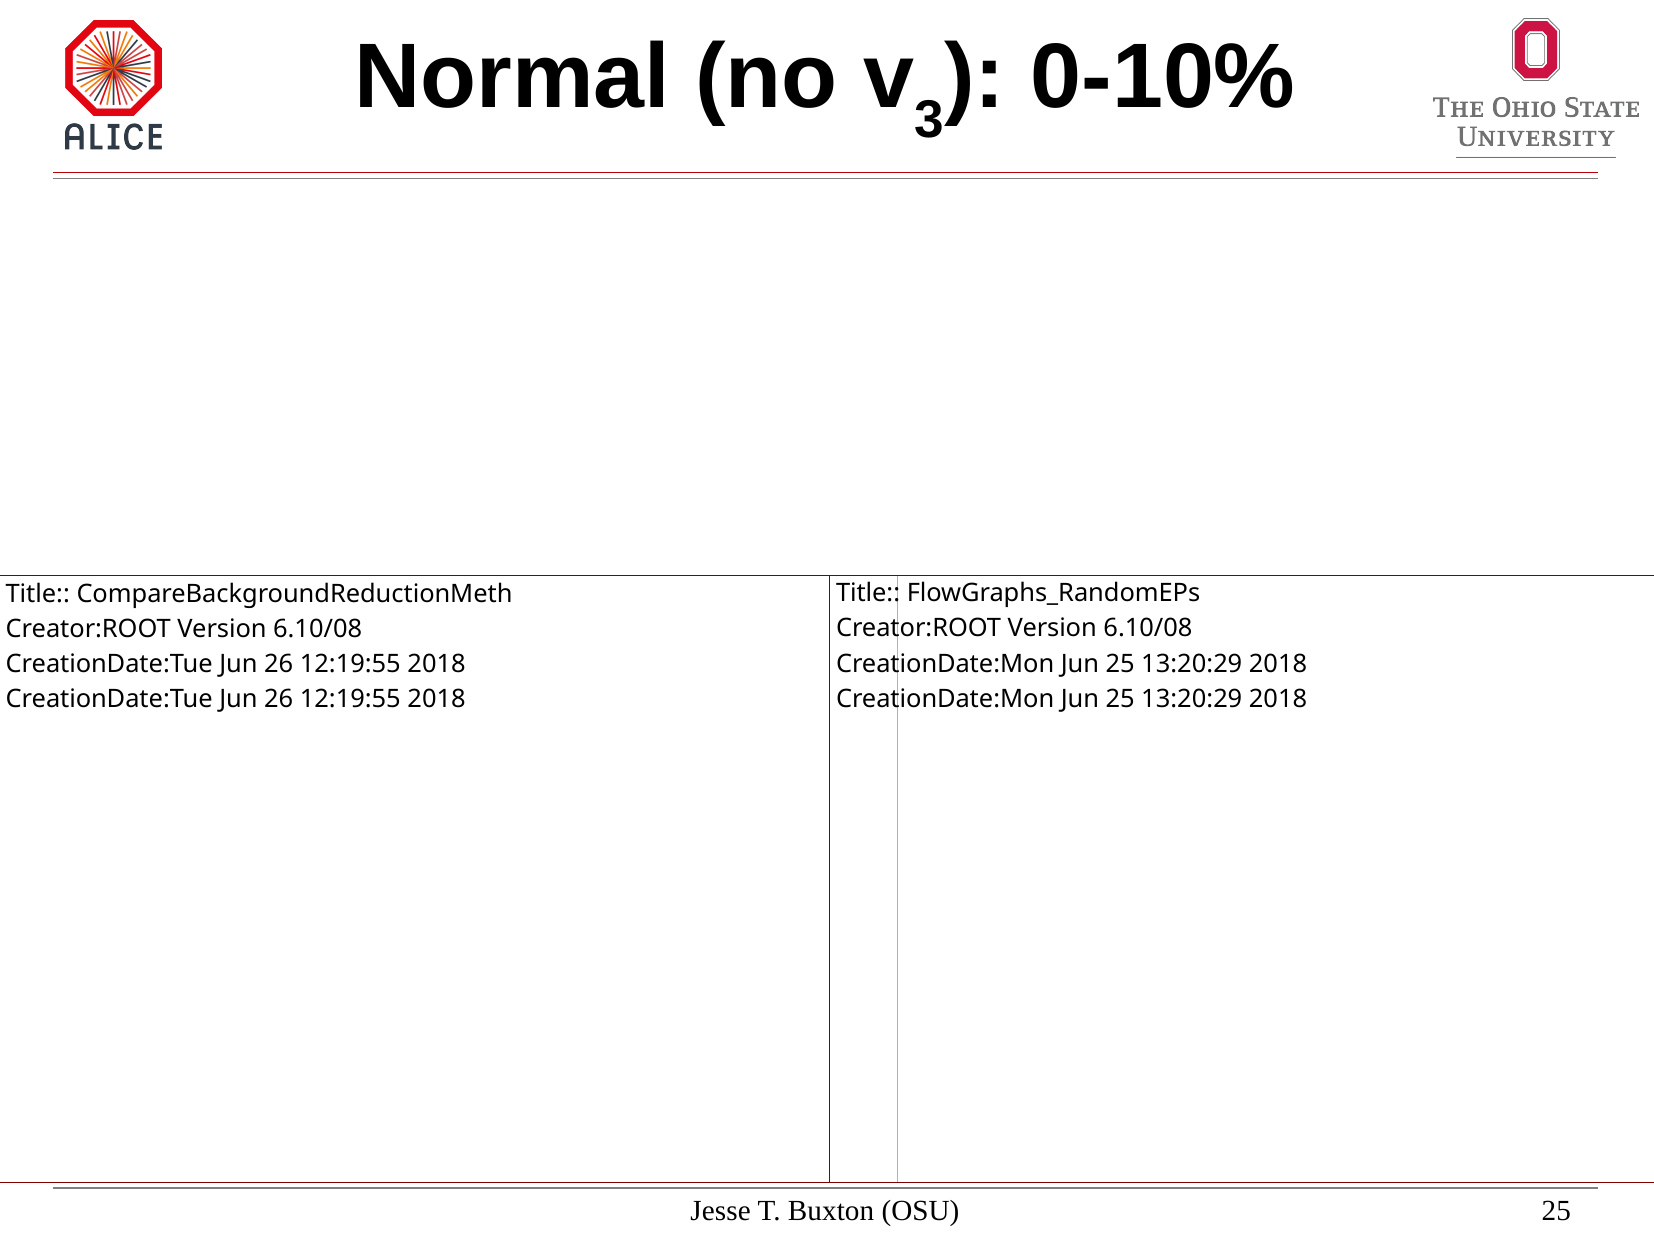

# Normal (no v3): 0-10%
Jesse T. Buxton (OSU)
25